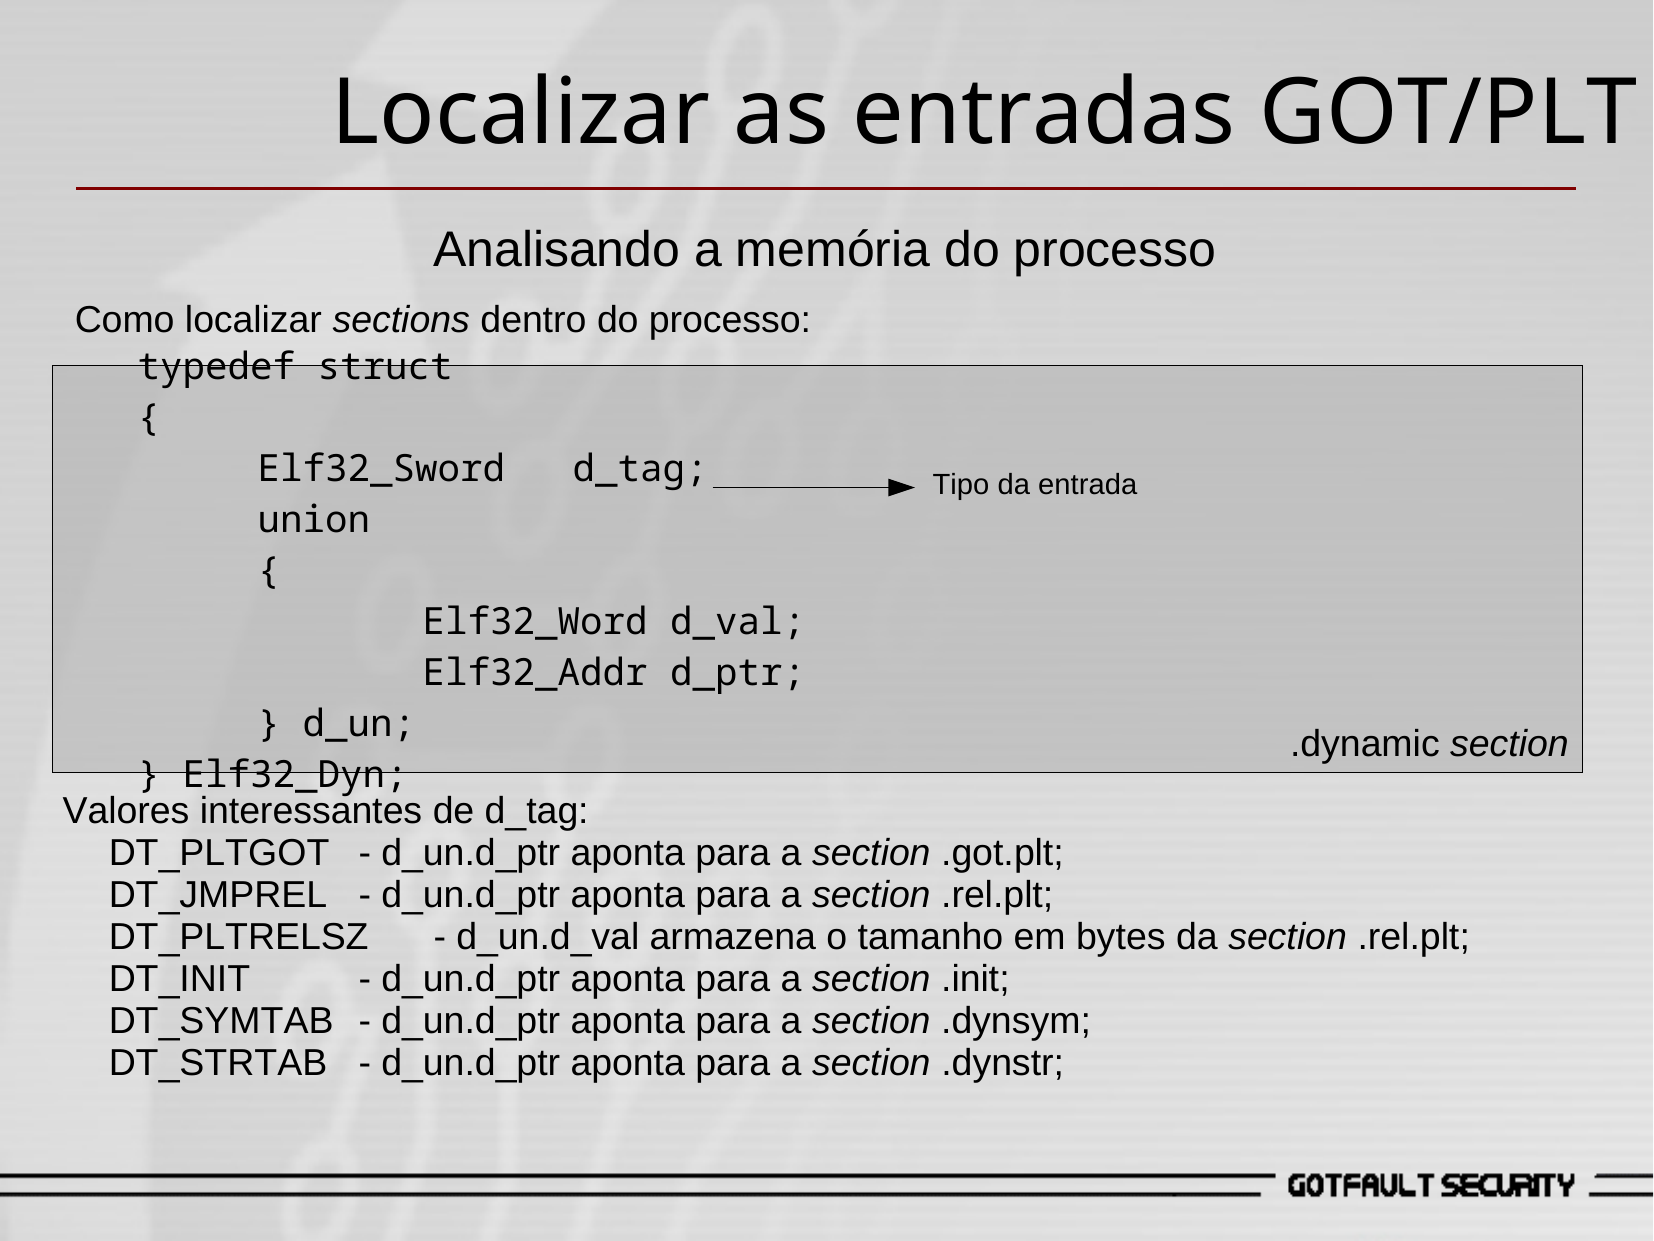

Localizar as entradas GOT/PLT
Analisando a memória do processo
Como localizar sections dentro do processo:
	typedef struct
	{
		 Elf32_Sword d_tag;
		 union
		 {
			 Elf32_Word d_val;
			 Elf32_Addr d_ptr;
		 } d_un;
	} Elf32_Dyn;
Tipo da entrada
.dynamic section
Valores interessantes de d_tag:
 DT_PLTGOT	- d_un.d_ptr aponta para a section .got.plt;
 DT_JMPREL	- d_un.d_ptr aponta para a section .rel.plt;
 DT_PLTRELSZ	- d_un.d_val armazena o tamanho em bytes da section .rel.plt;
 DT_INIT		- d_un.d_ptr aponta para a section .init;
 DT_SYMTAB	- d_un.d_ptr aponta para a section .dynsym;
 DT_STRTAB	- d_un.d_ptr aponta para a section .dynstr;